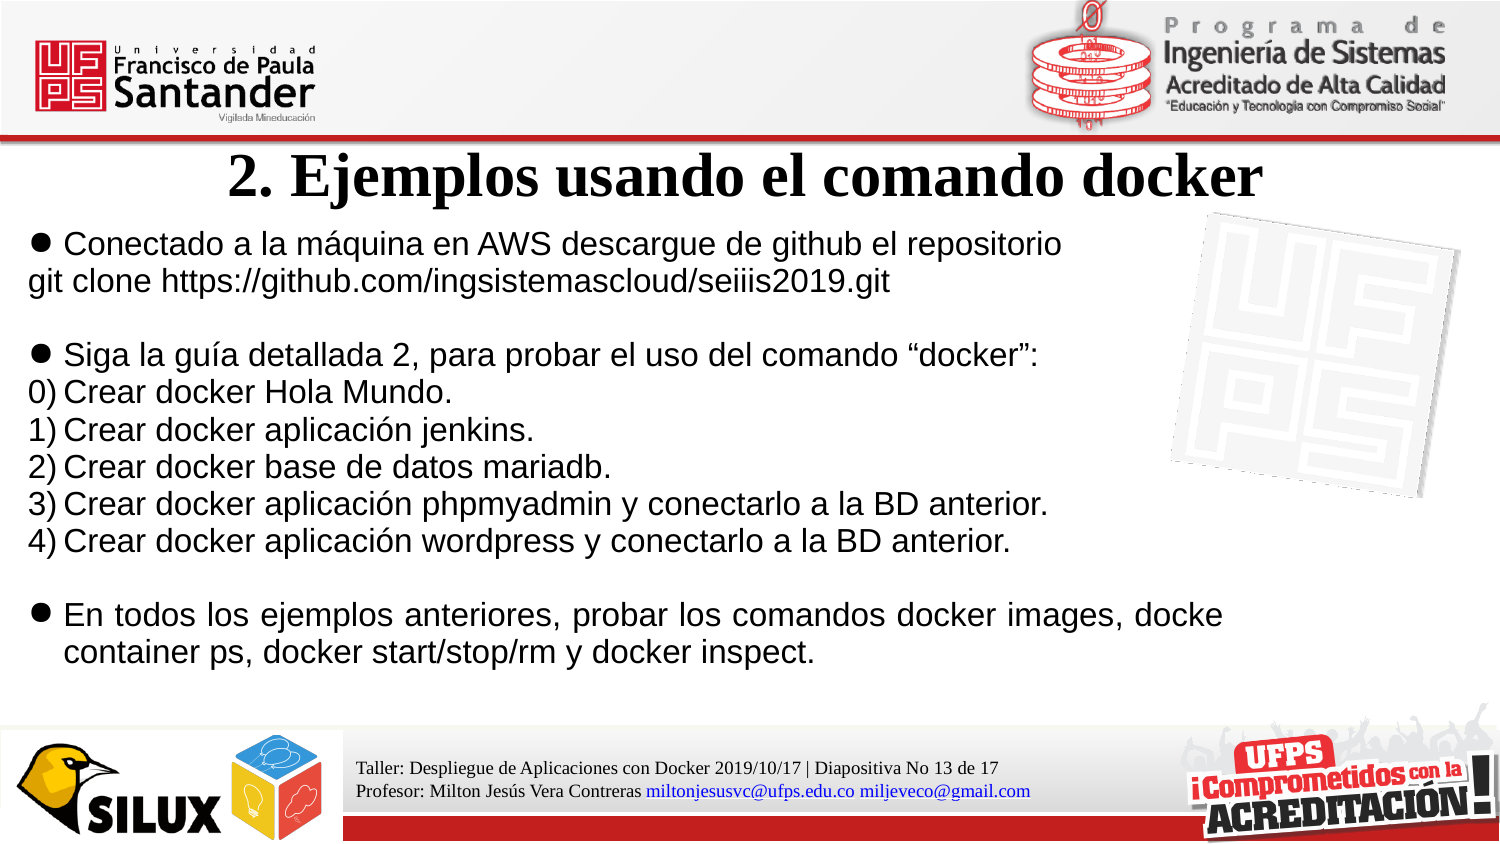

2. Ejemplos usando el comando docker
Conectado a la máquina en AWS descargue de github el repositorio
git clone https://github.com/ingsistemascloud/seiiis2019.git
Siga la guía detallada 2, para probar el uso del comando “docker”:
Crear docker Hola Mundo.
Crear docker aplicación jenkins.
Crear docker base de datos mariadb.
Crear docker aplicación phpmyadmin y conectarlo a la BD anterior.
Crear docker aplicación wordpress y conectarlo a la BD anterior.
En todos los ejemplos anteriores, probar los comandos docker images, docke container ps, docker start/stop/rm y docker inspect.